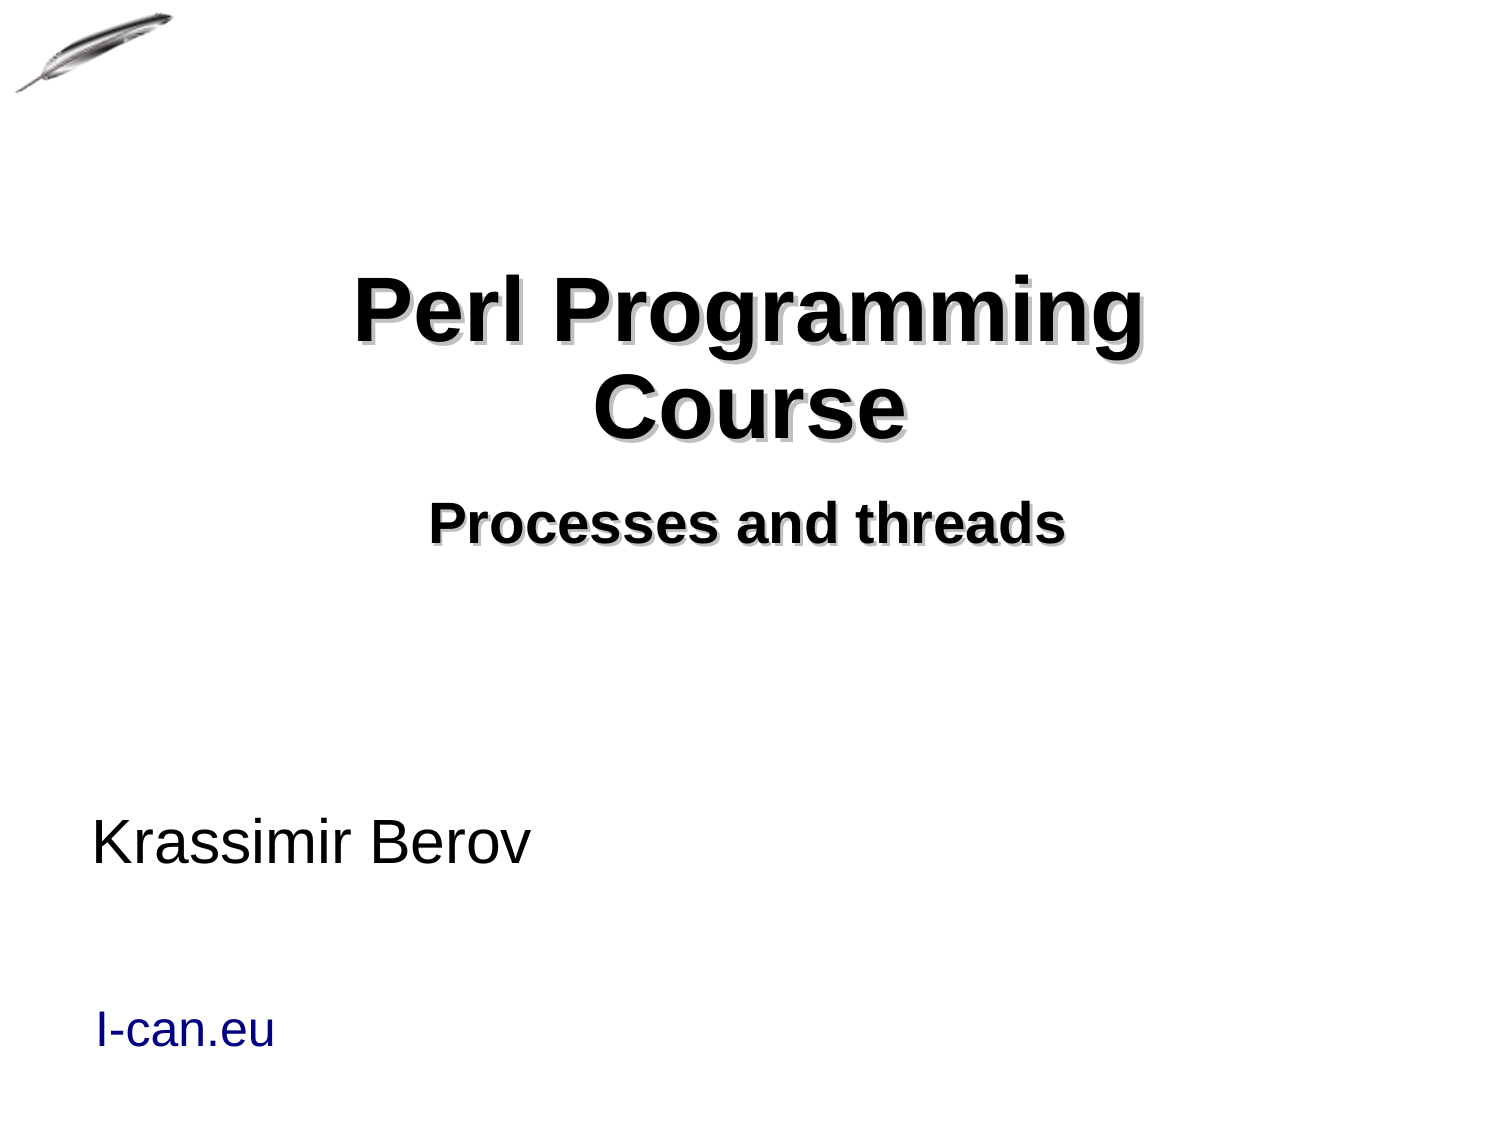

# Perl Programming Course
Processes and threads
Krassimir Berov
I-can.eu